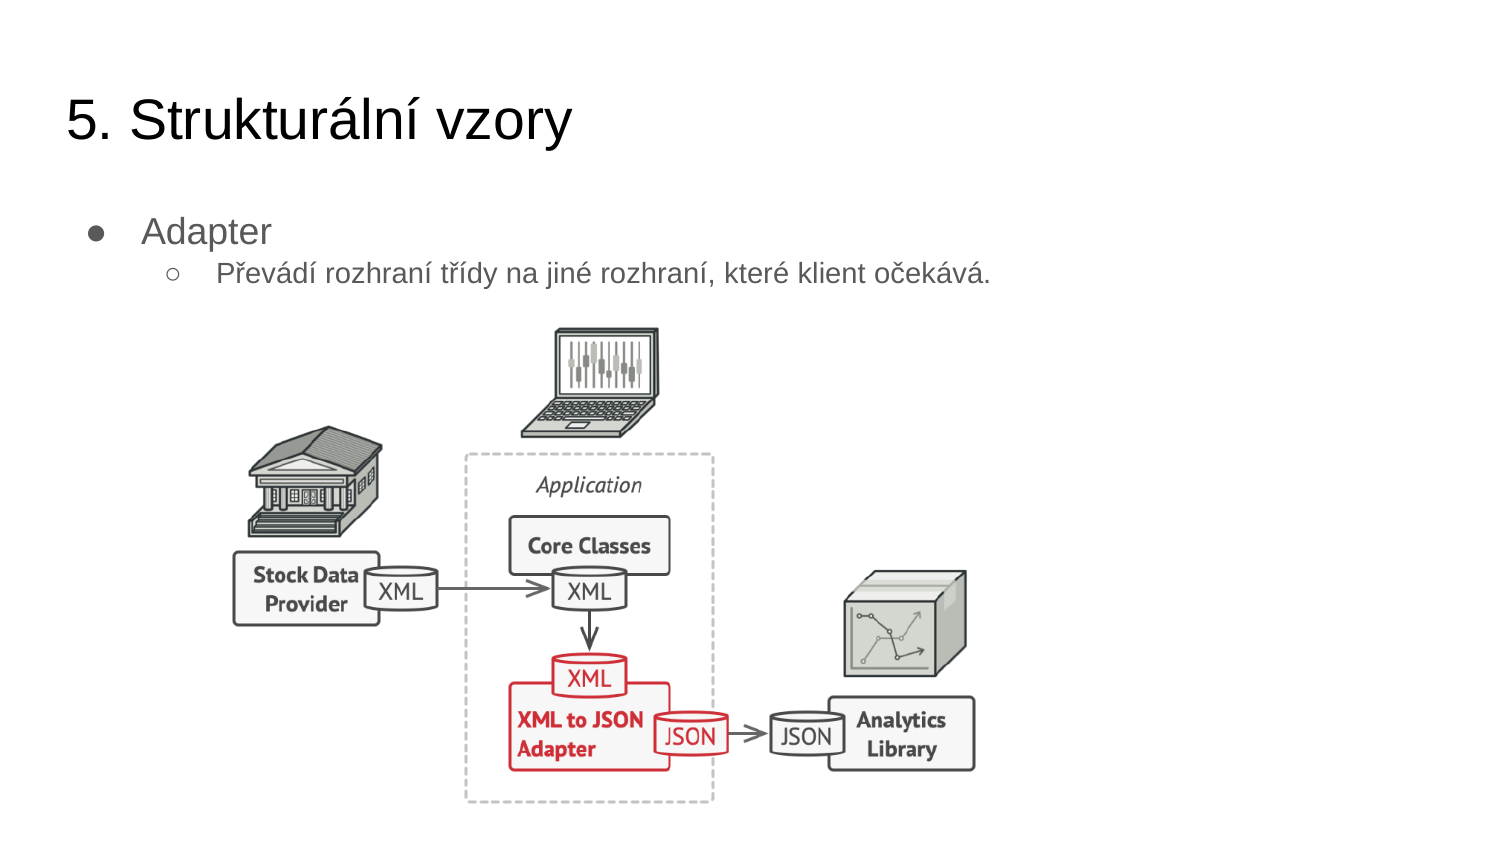

# 5. Strukturální vzory
Adapter
Převádí rozhraní třídy na jiné rozhraní, které klient očekává.